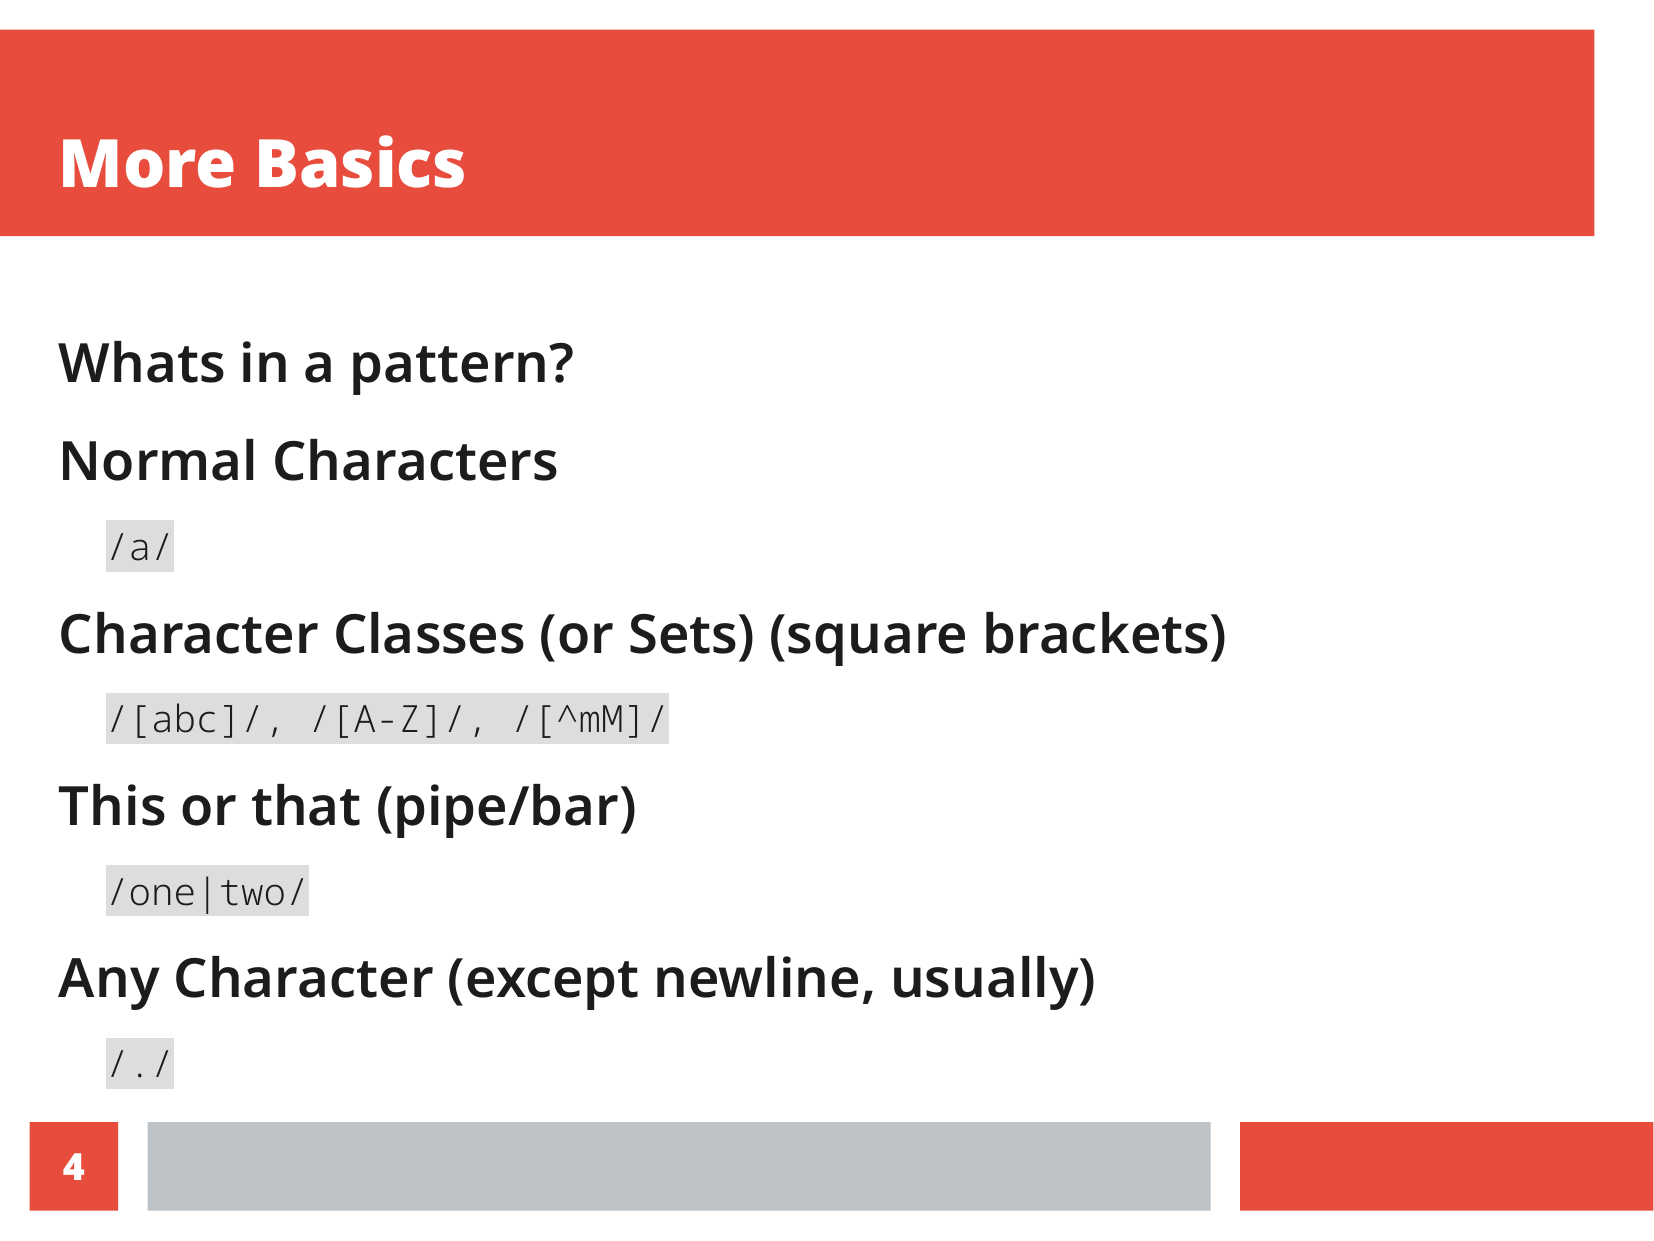

# More Basics
Whats in a pattern?
Normal Characters
/a/
Character Classes (or Sets) (square brackets)
/[abc]/, /[A-Z]/, /[^mM]/
This or that (pipe/bar)
/one|two/
Any Character (except newline, usually)
/./
4